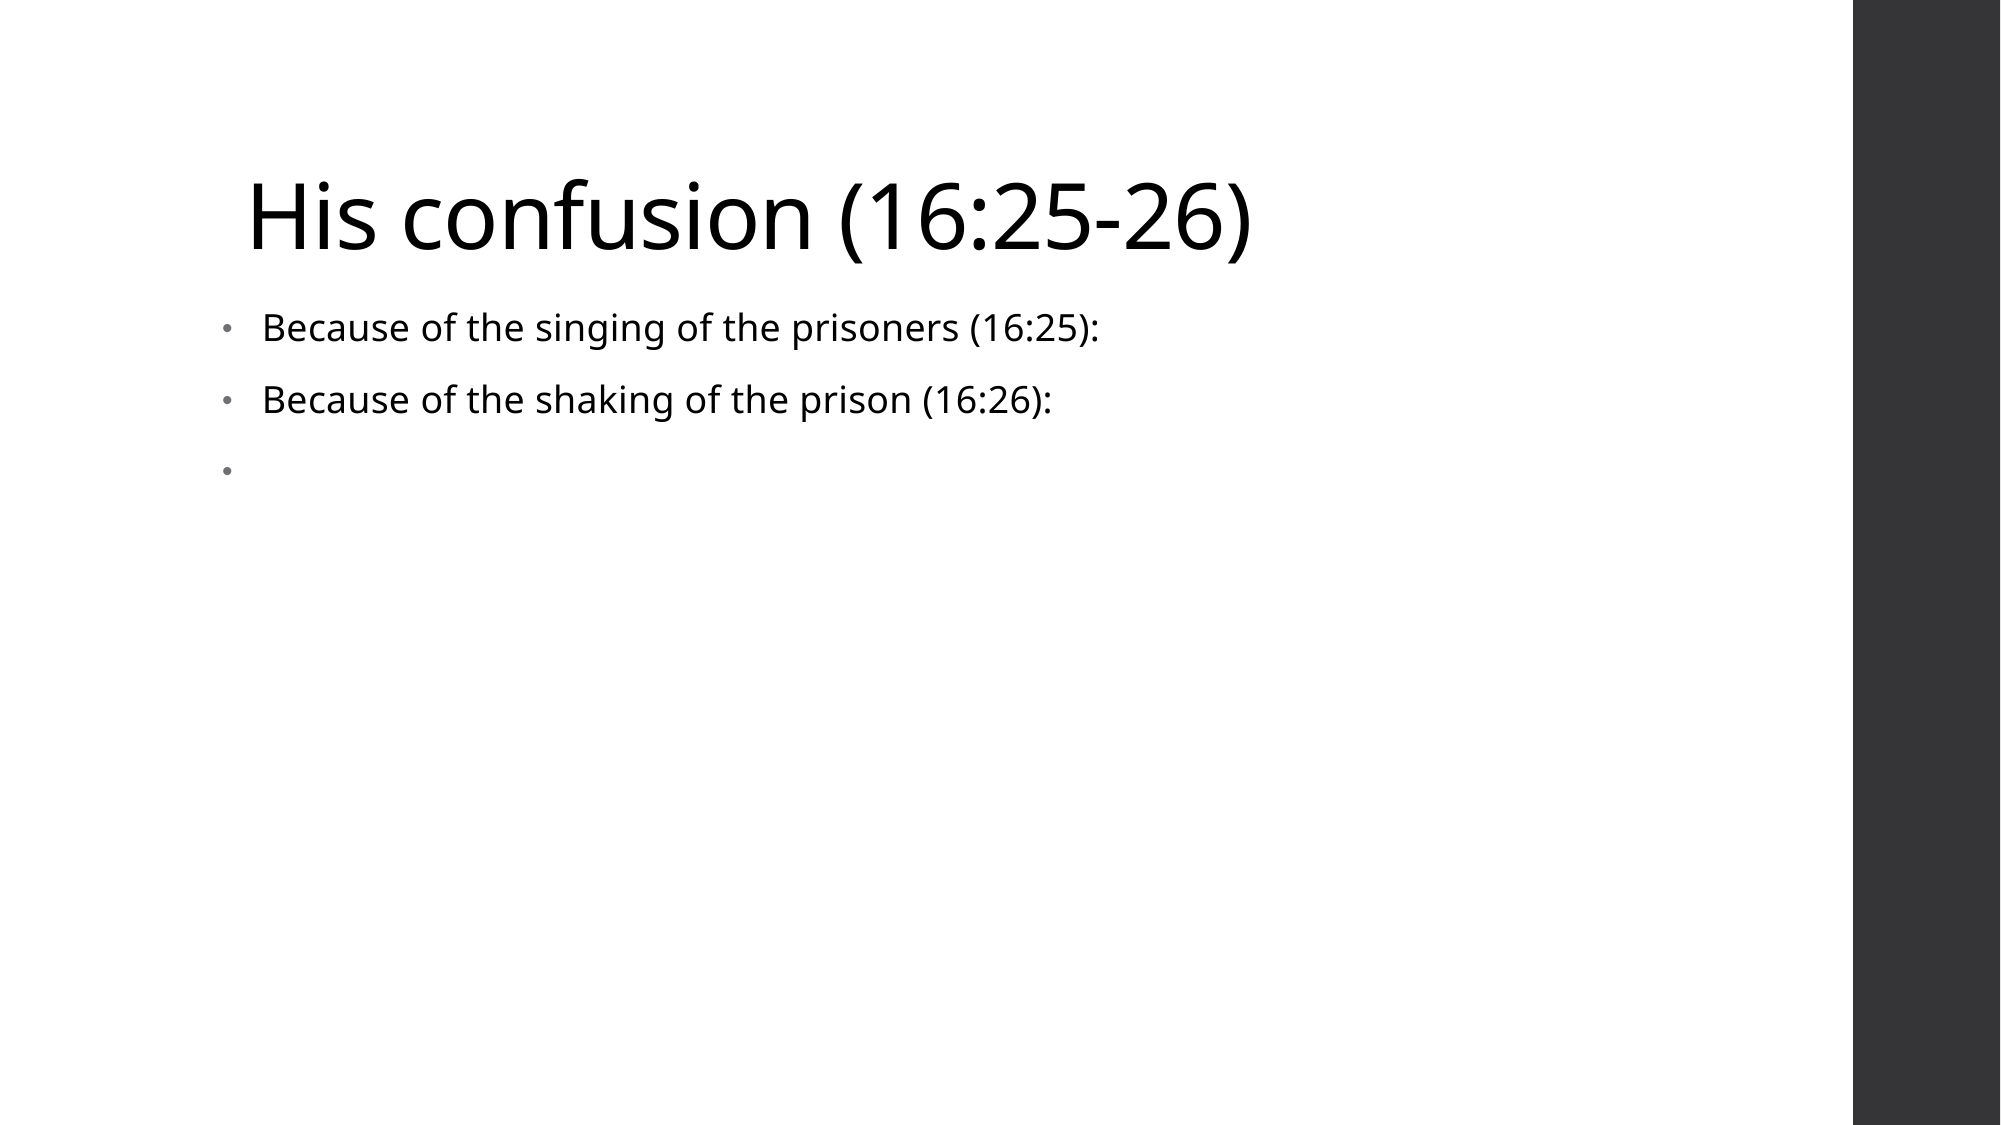

# His confusion (16:25-26)
 Because of the singing of the prisoners (16:25):
 Because of the shaking of the prison (16:26):